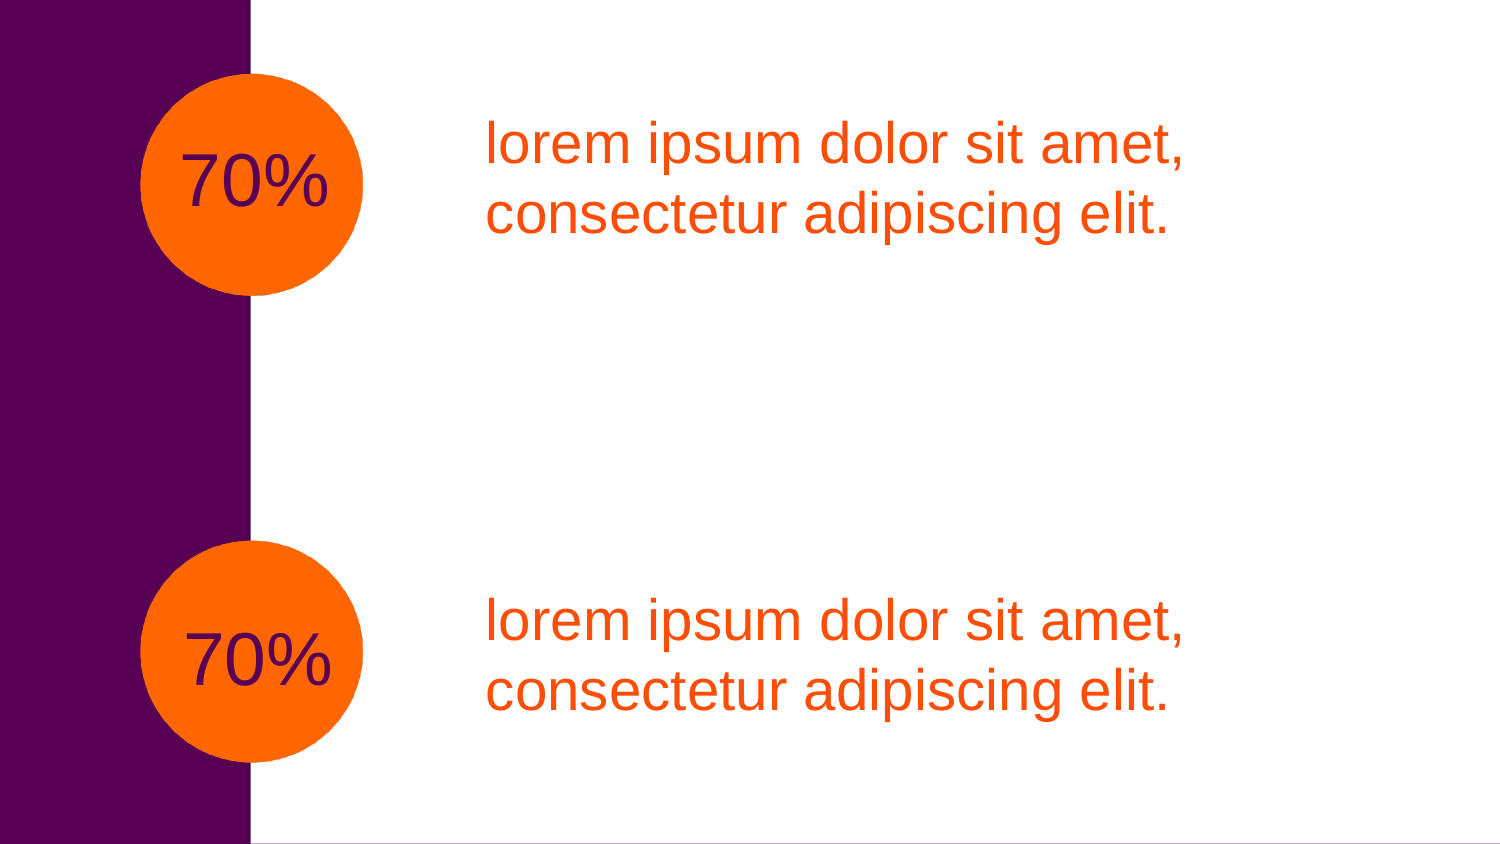

lorem ipsum dolor sit amet, consectetur adipiscing elit.
70%
lorem ipsum dolor sit amet, consectetur adipiscing elit.
70%